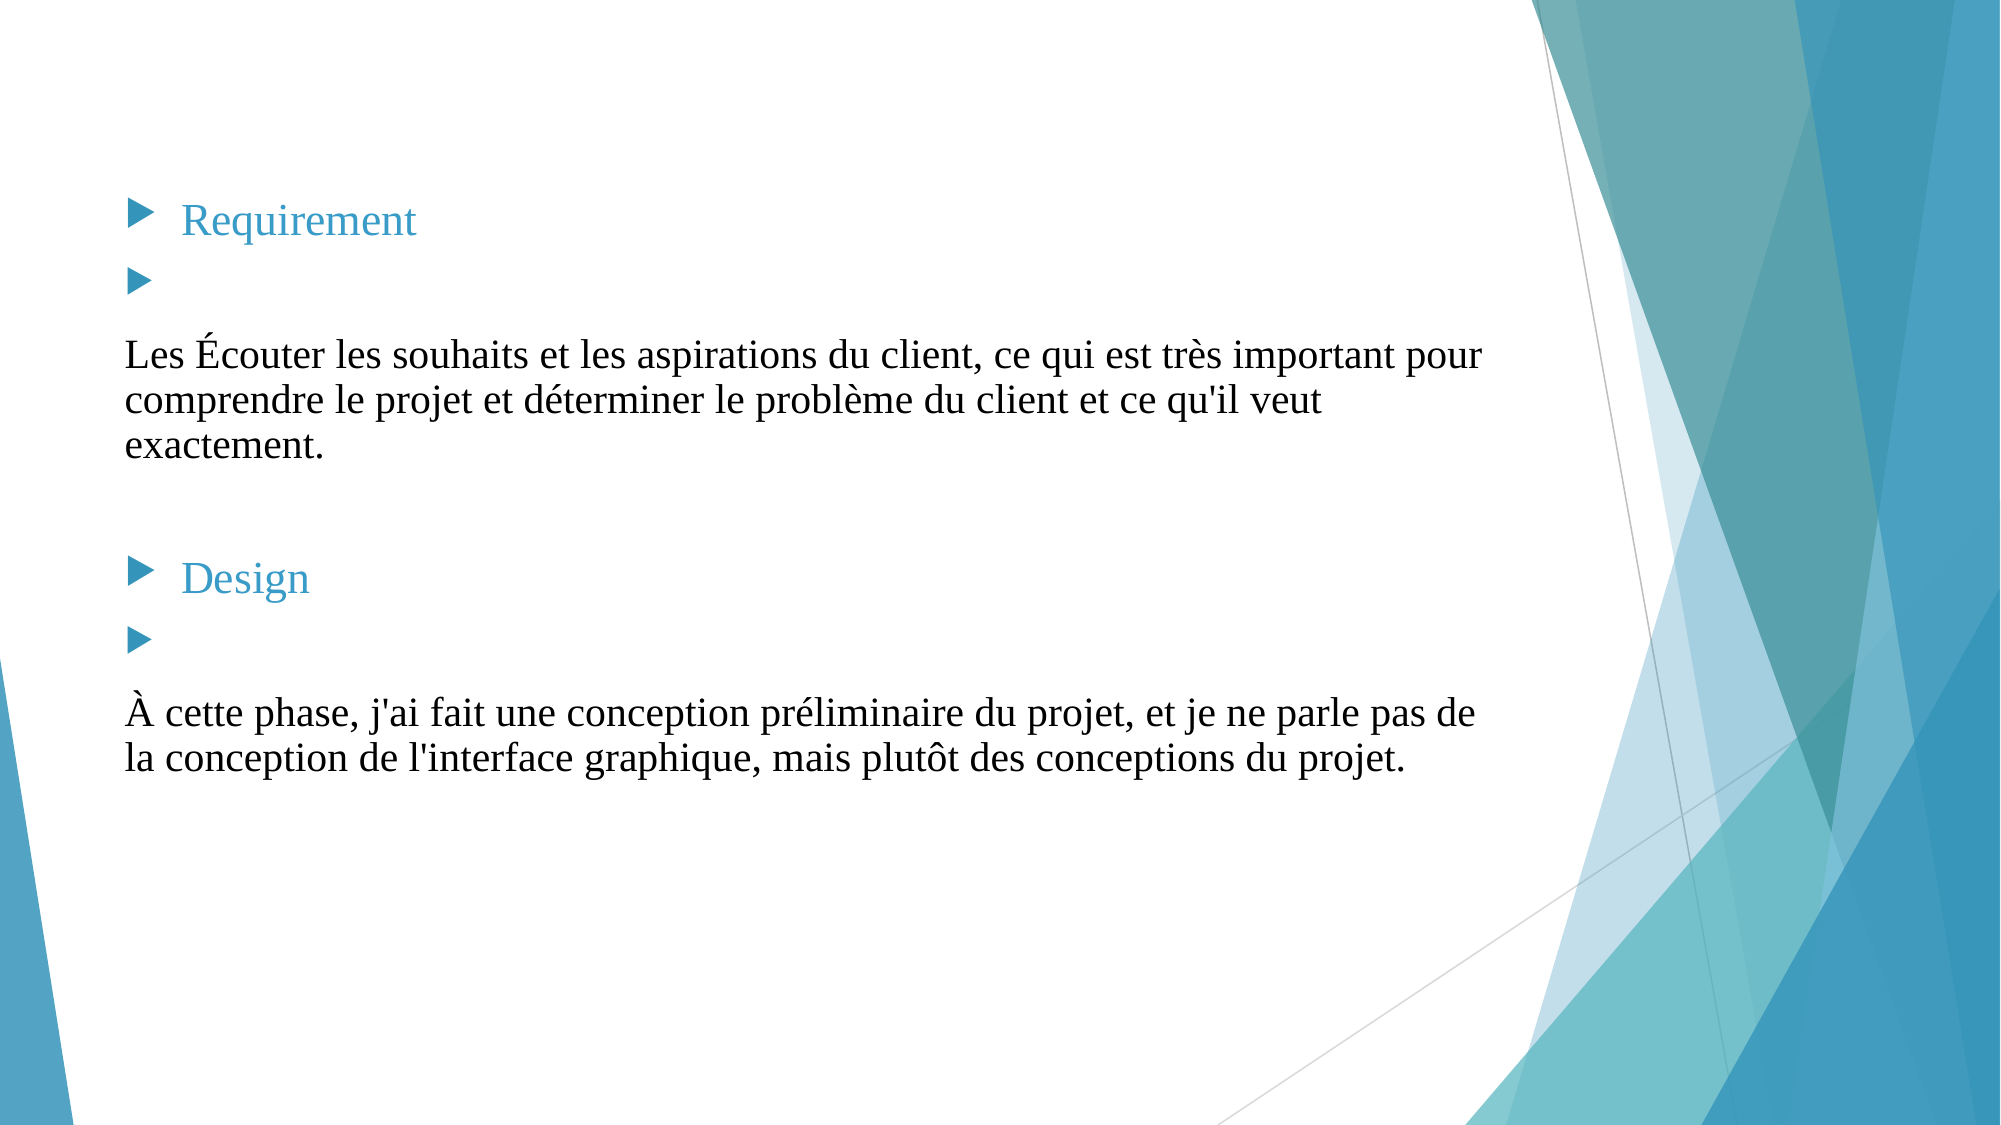

# Requirement
Les Écouter les souhaits et les aspirations du client, ce qui est très important pour comprendre le projet et déterminer le problème du client et ce qu'il veut exactement.
Design
À cette phase, j'ai fait une conception préliminaire du projet, et je ne parle pas de la conception de l'interface graphique, mais plutôt des conceptions du projet.